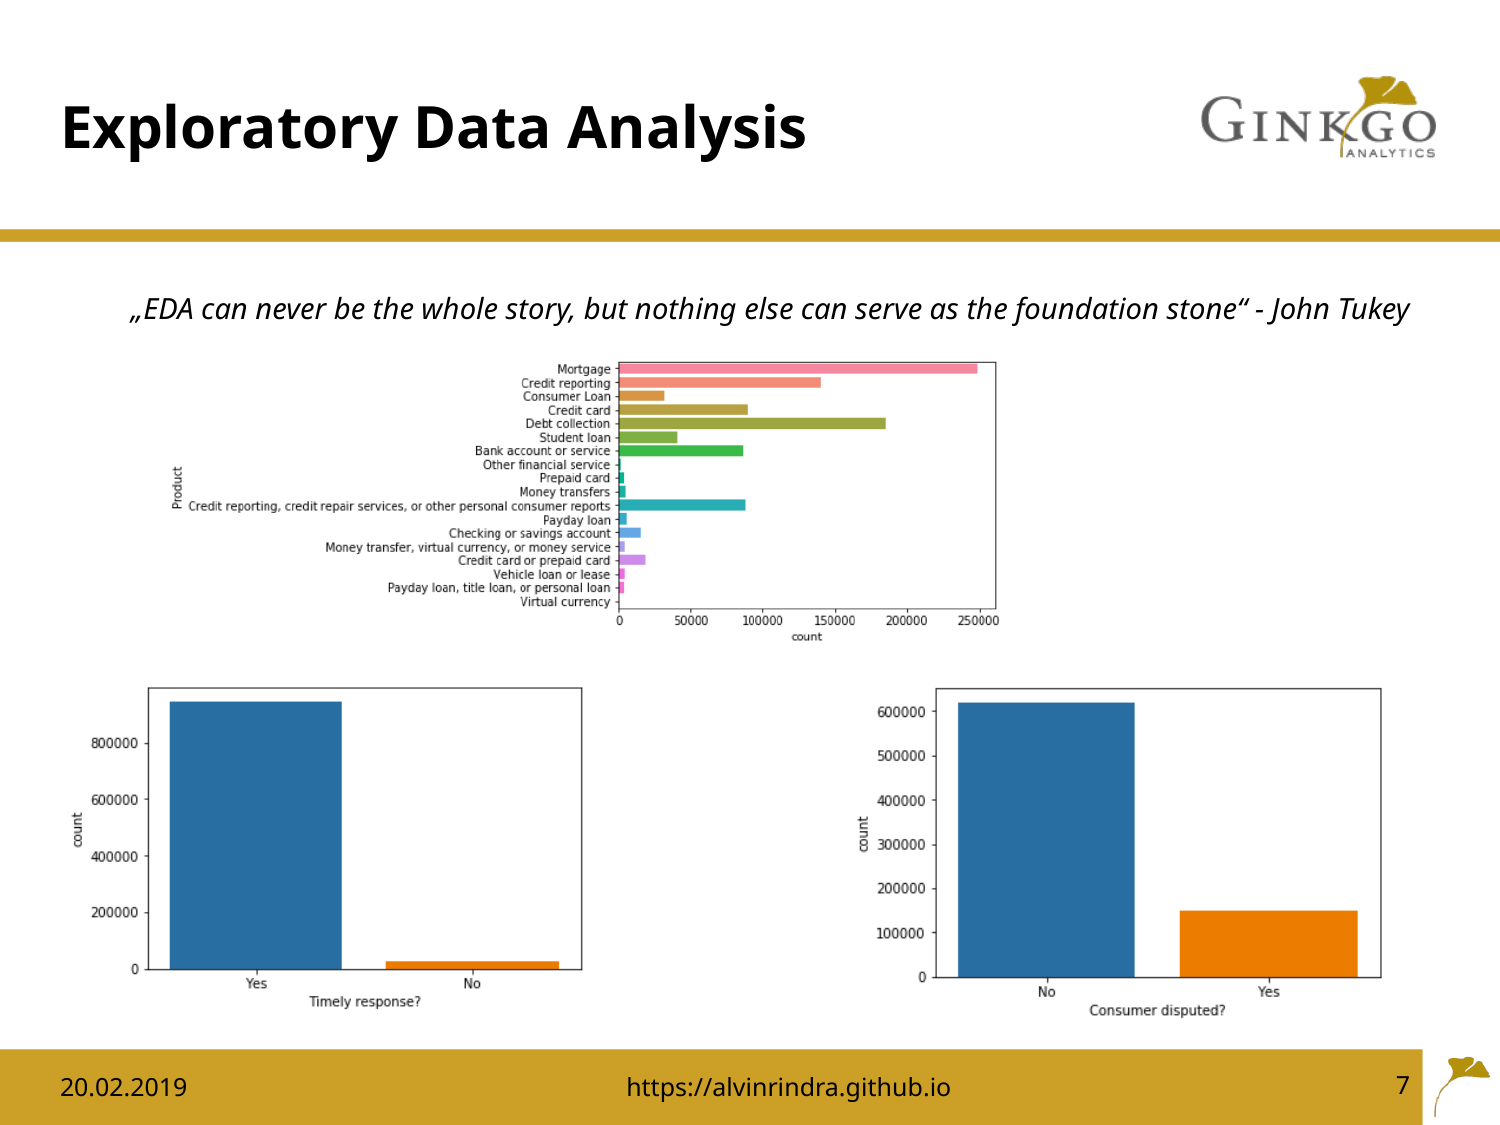

Exploratory Data Analysis
# „EDA can never be the whole story, but nothing else can serve as the foundation stone“ - John Tukey
					https://alvinrindra.github.io
20.02.2019